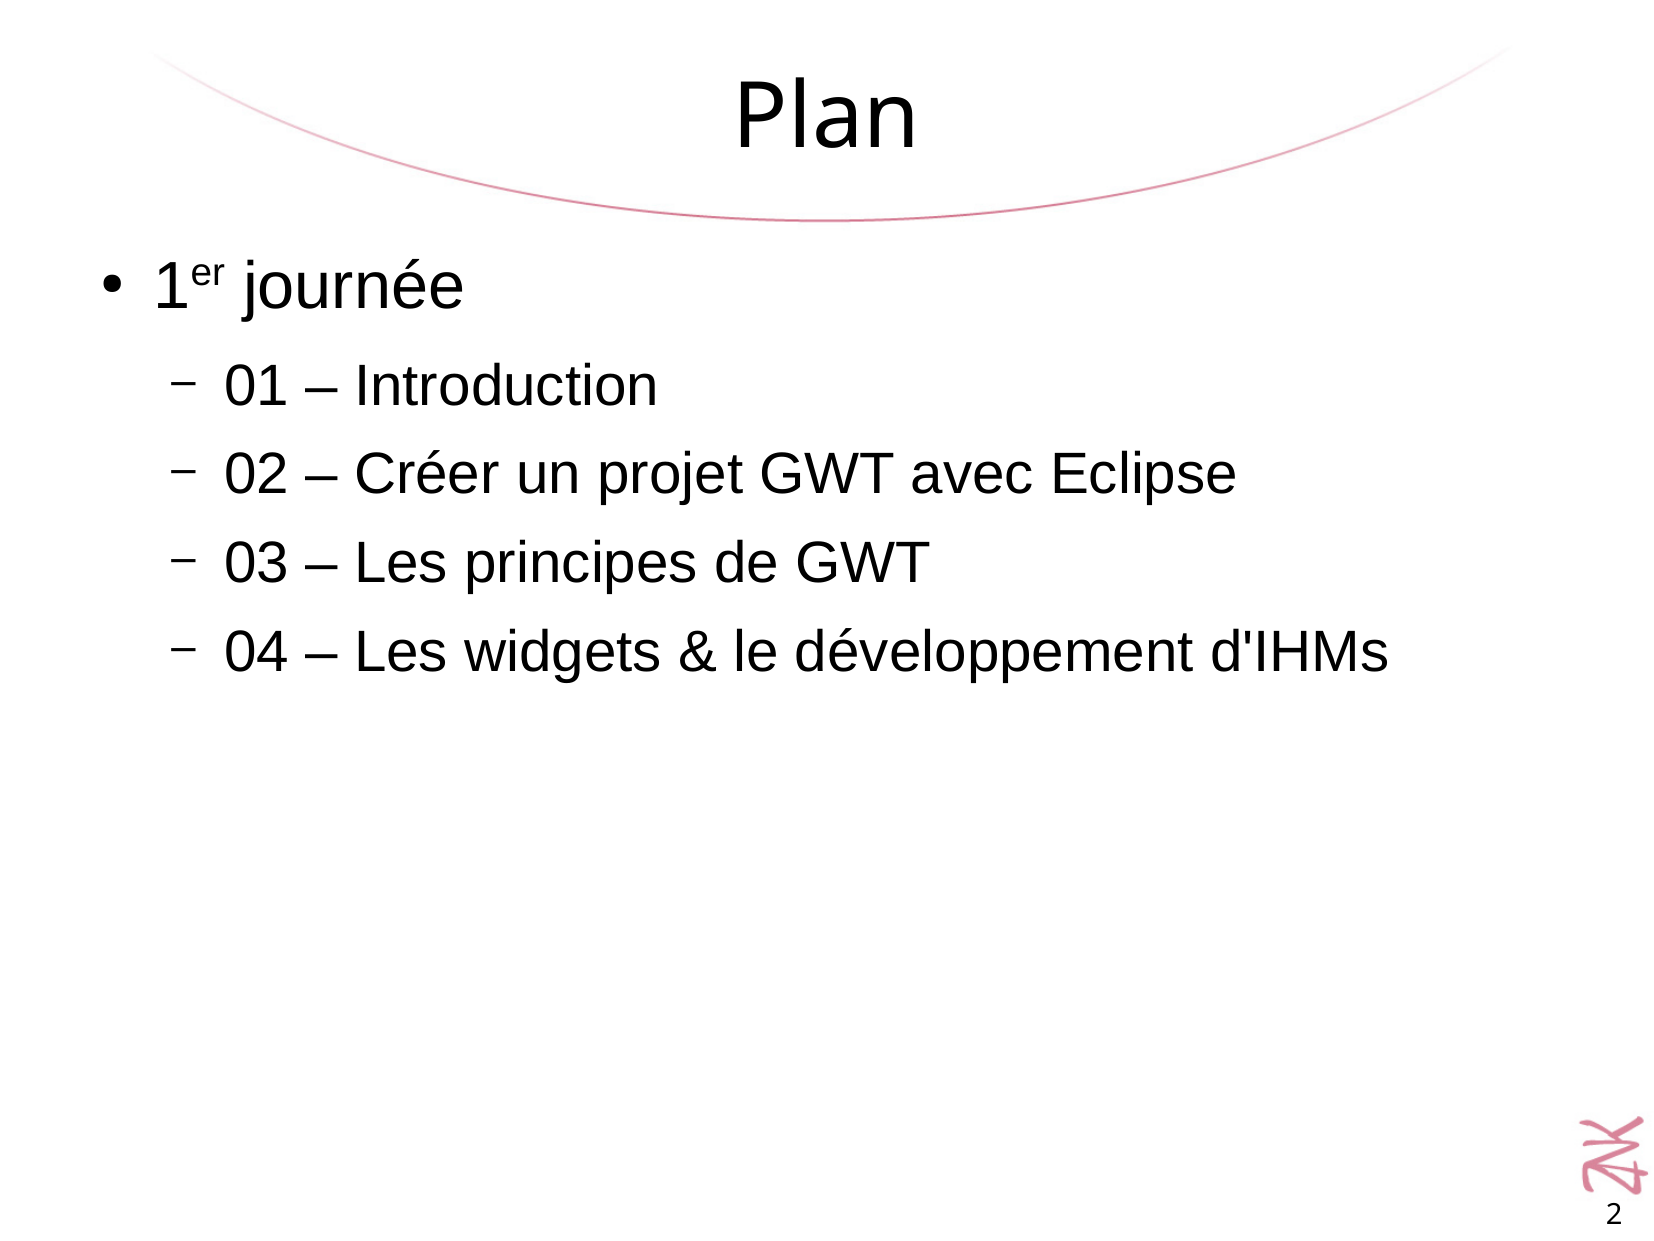

# Plan
1er journée
01 – Introduction
02 – Créer un projet GWT avec Eclipse
03 – Les principes de GWT
04 – Les widgets & le développement d'IHMs
2